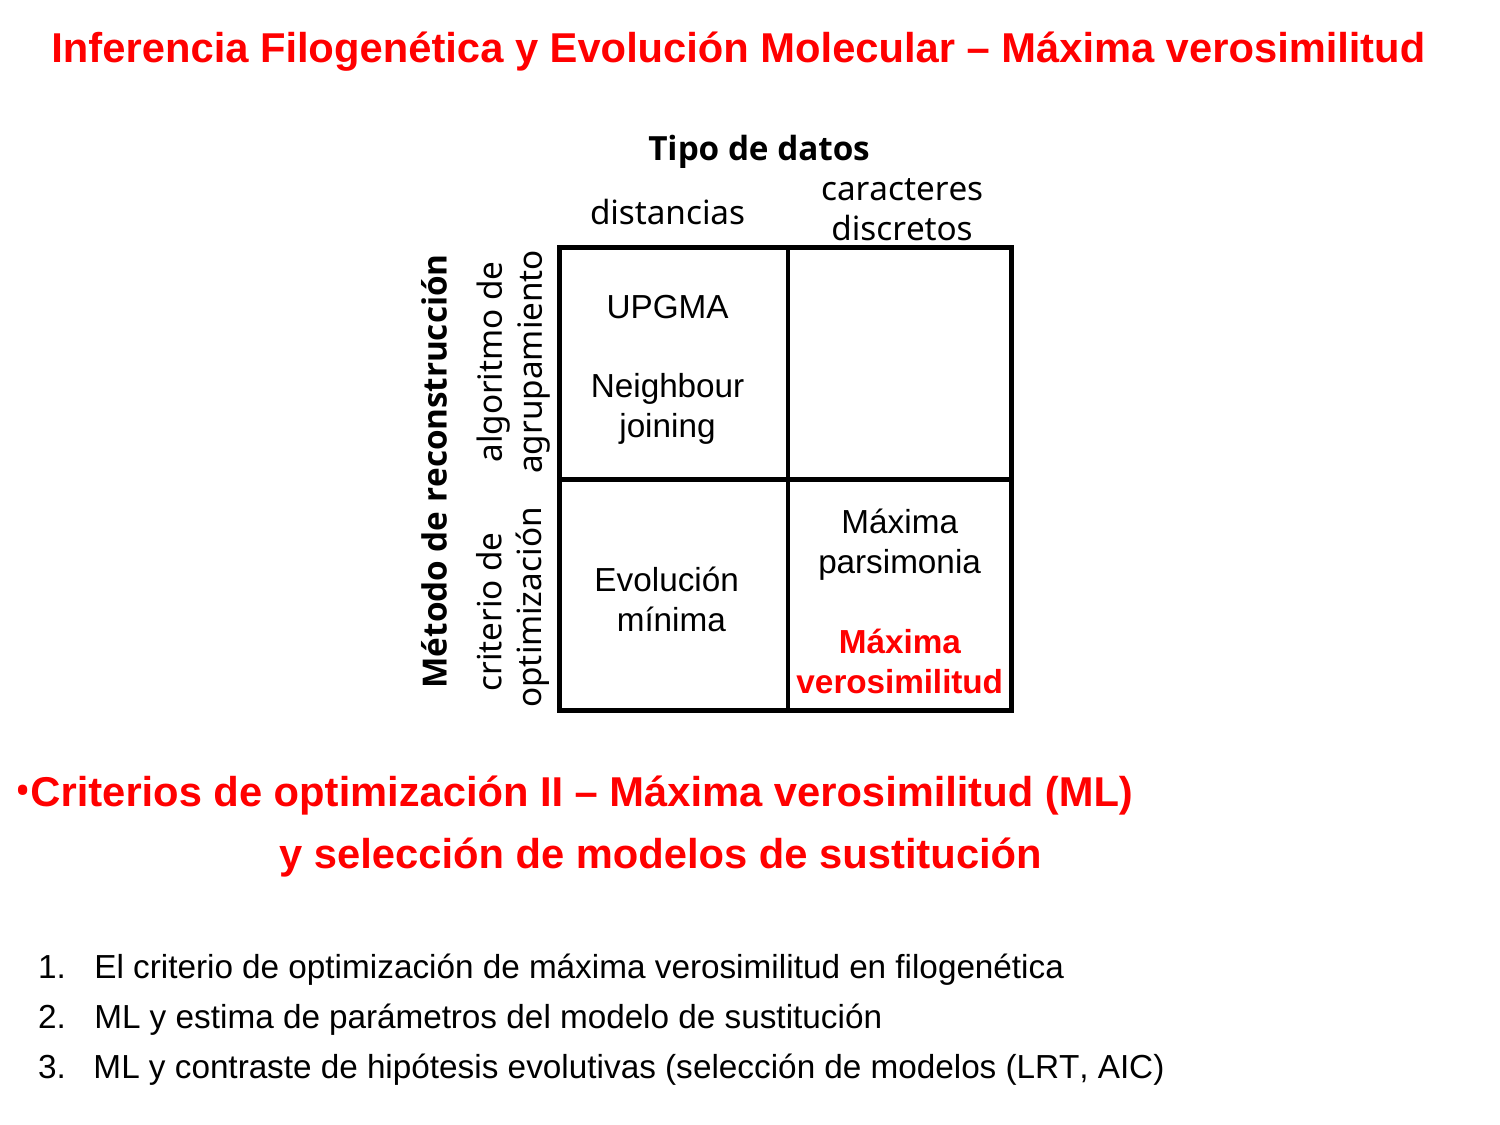

Inferencia Filogenética y Evolución Molecular – Máxima verosimilitud
Tipo de datos
caracteres
discretos
distancias
UPGMA
Neighbour
joining
Máxima
parsimonia
Máxima
verosimilitud
Evolución
 mínima
algoritmo de
agrupamiento
Método de reconstrucción
criterio de
optimización
Criterios de optimización II – Máxima verosimilitud (ML)
 y selección de modelos de sustitución
1.	El criterio de optimización de máxima verosimilitud en filogenética
ML y estima de parámetros del modelo de sustitución
3. ML y contraste de hipótesis evolutivas (selección de modelos (LRT, AIC)